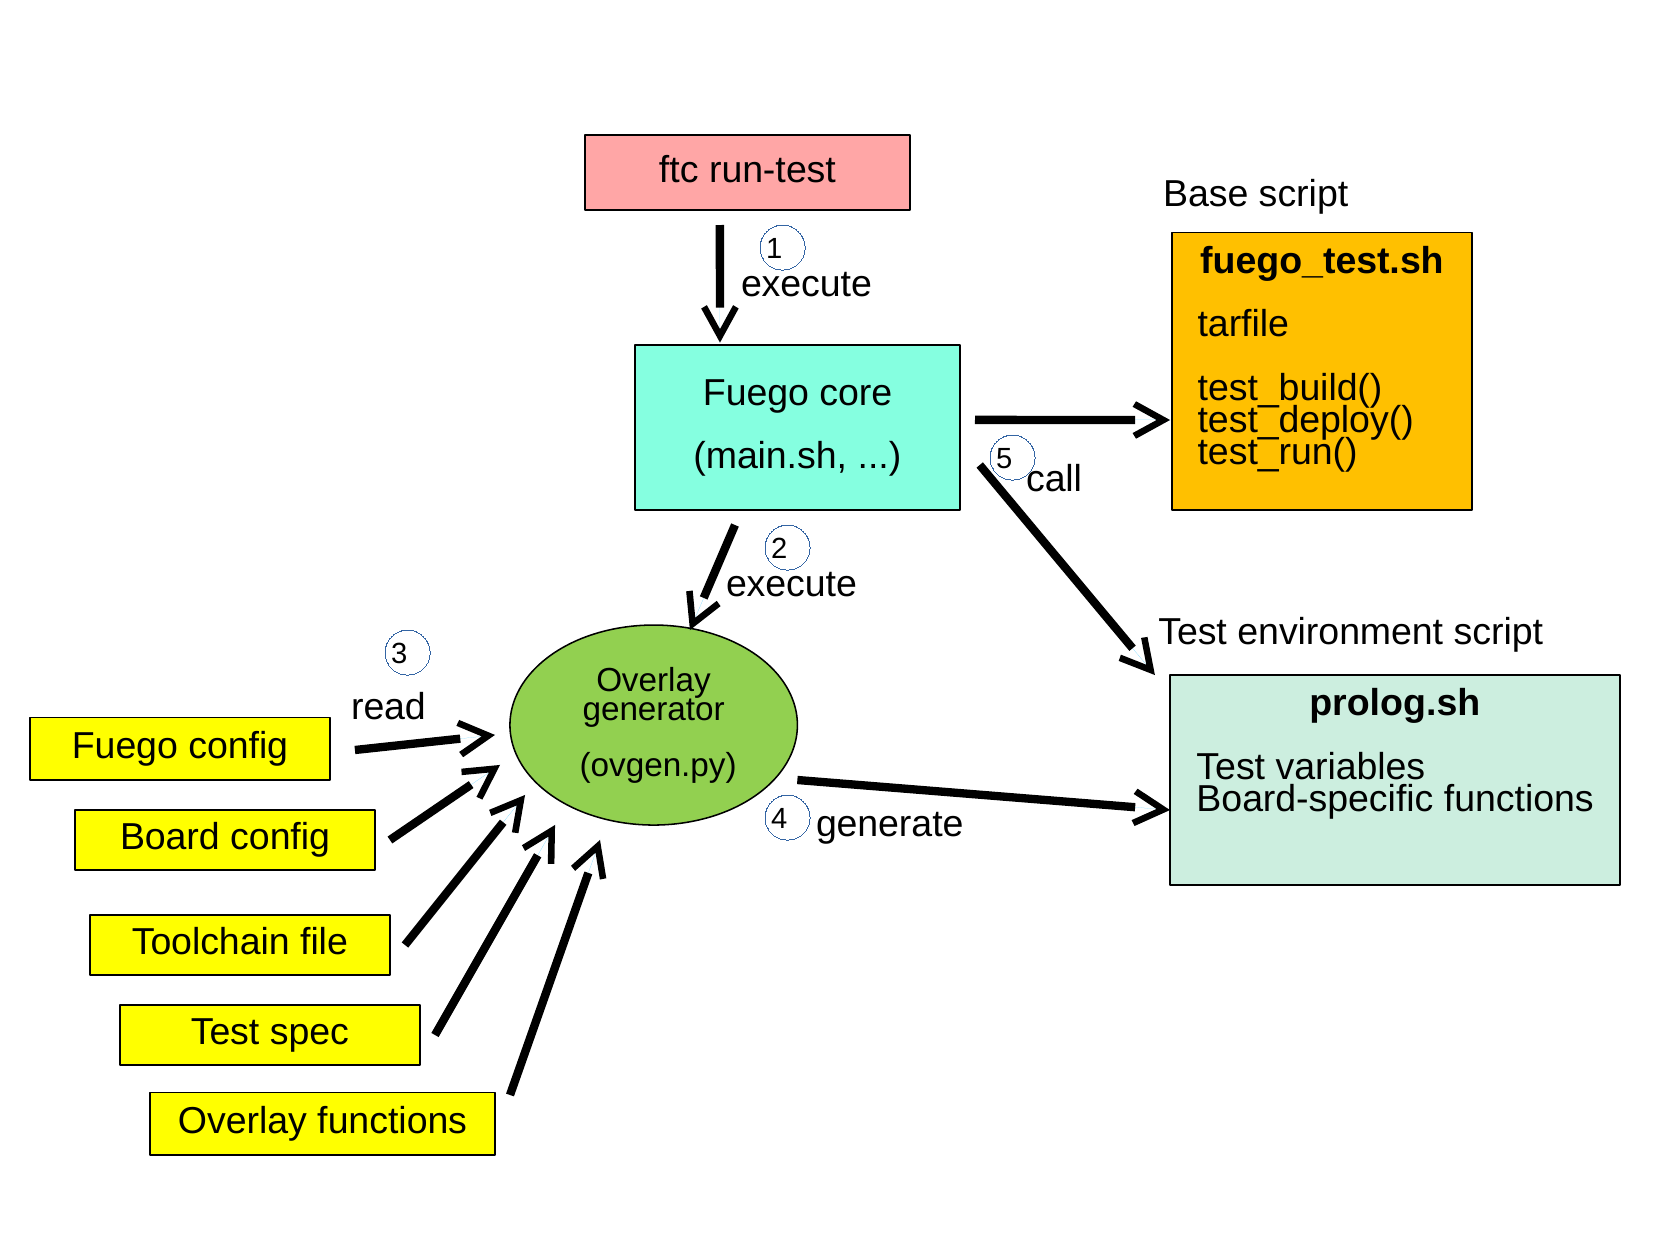

ftc run-test
Base script
1
fuego_test.sh
 tarfile
 test_build()
 test_deploy()
 test_run()
execute
Fuego core
(main.sh, ...)
5
call
2
execute
Test environment script
Overlay generator
 (ovgen.py)
3
prolog.sh
Test variables
Board-specific functions
read
Fuego config
4
generate
Board config
Toolchain file
Test spec
Overlay functions